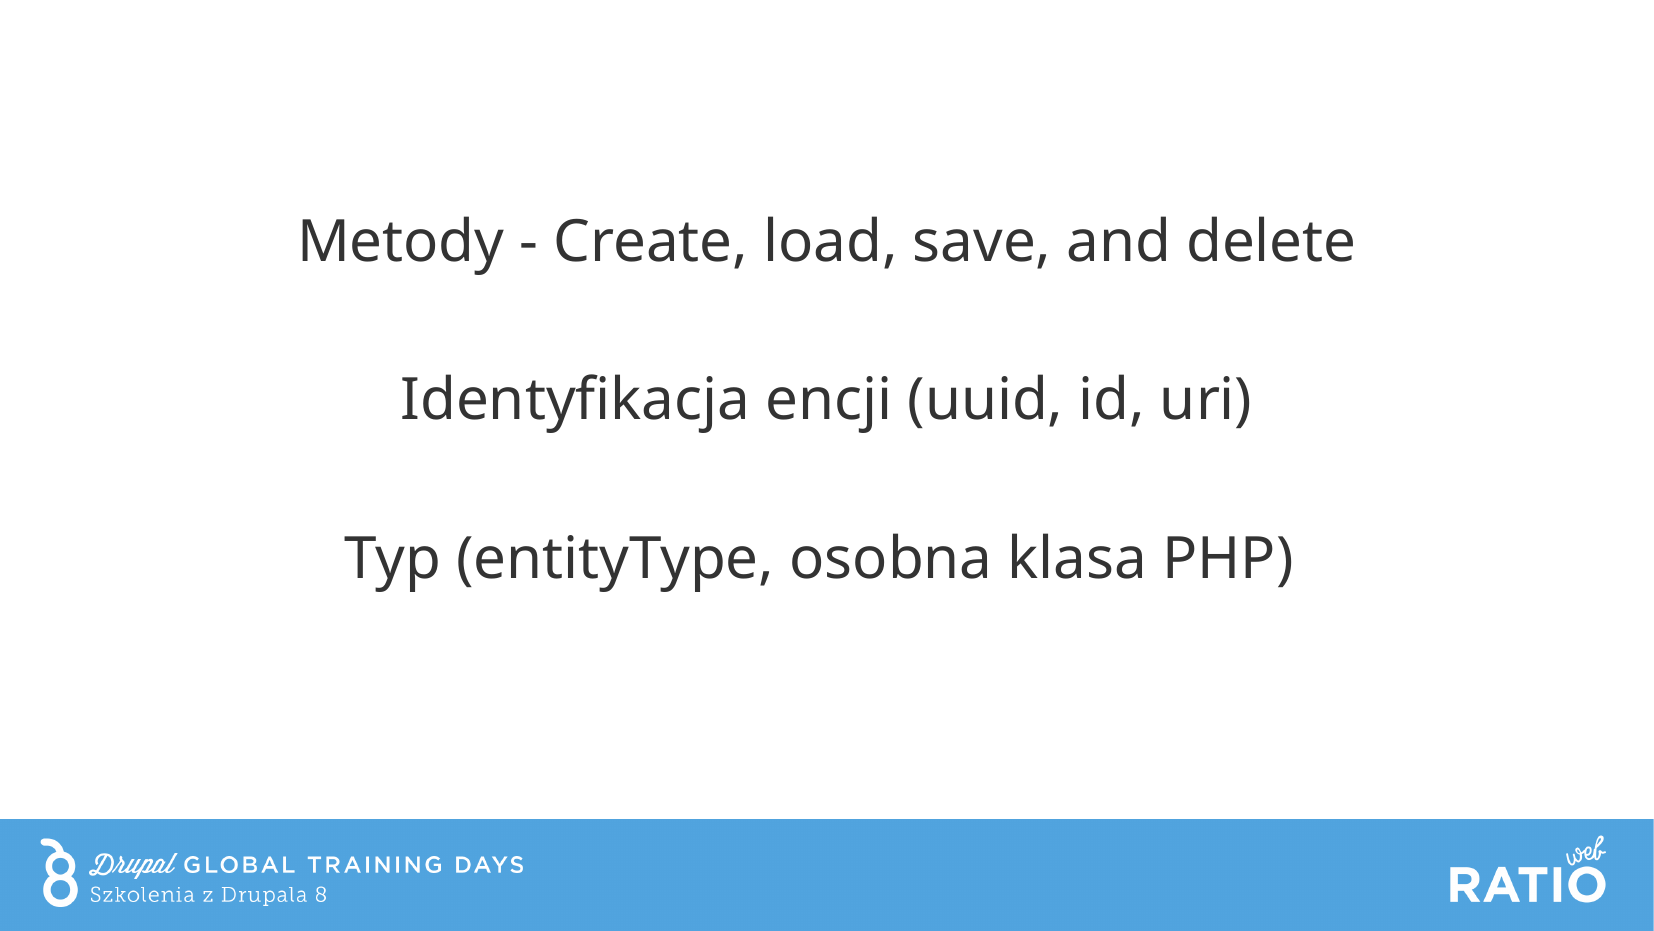

# Metody - Create, load, save, and delete
Identyfikacja encji (uuid, id, uri)
Typ (entityType, osobna klasa PHP)